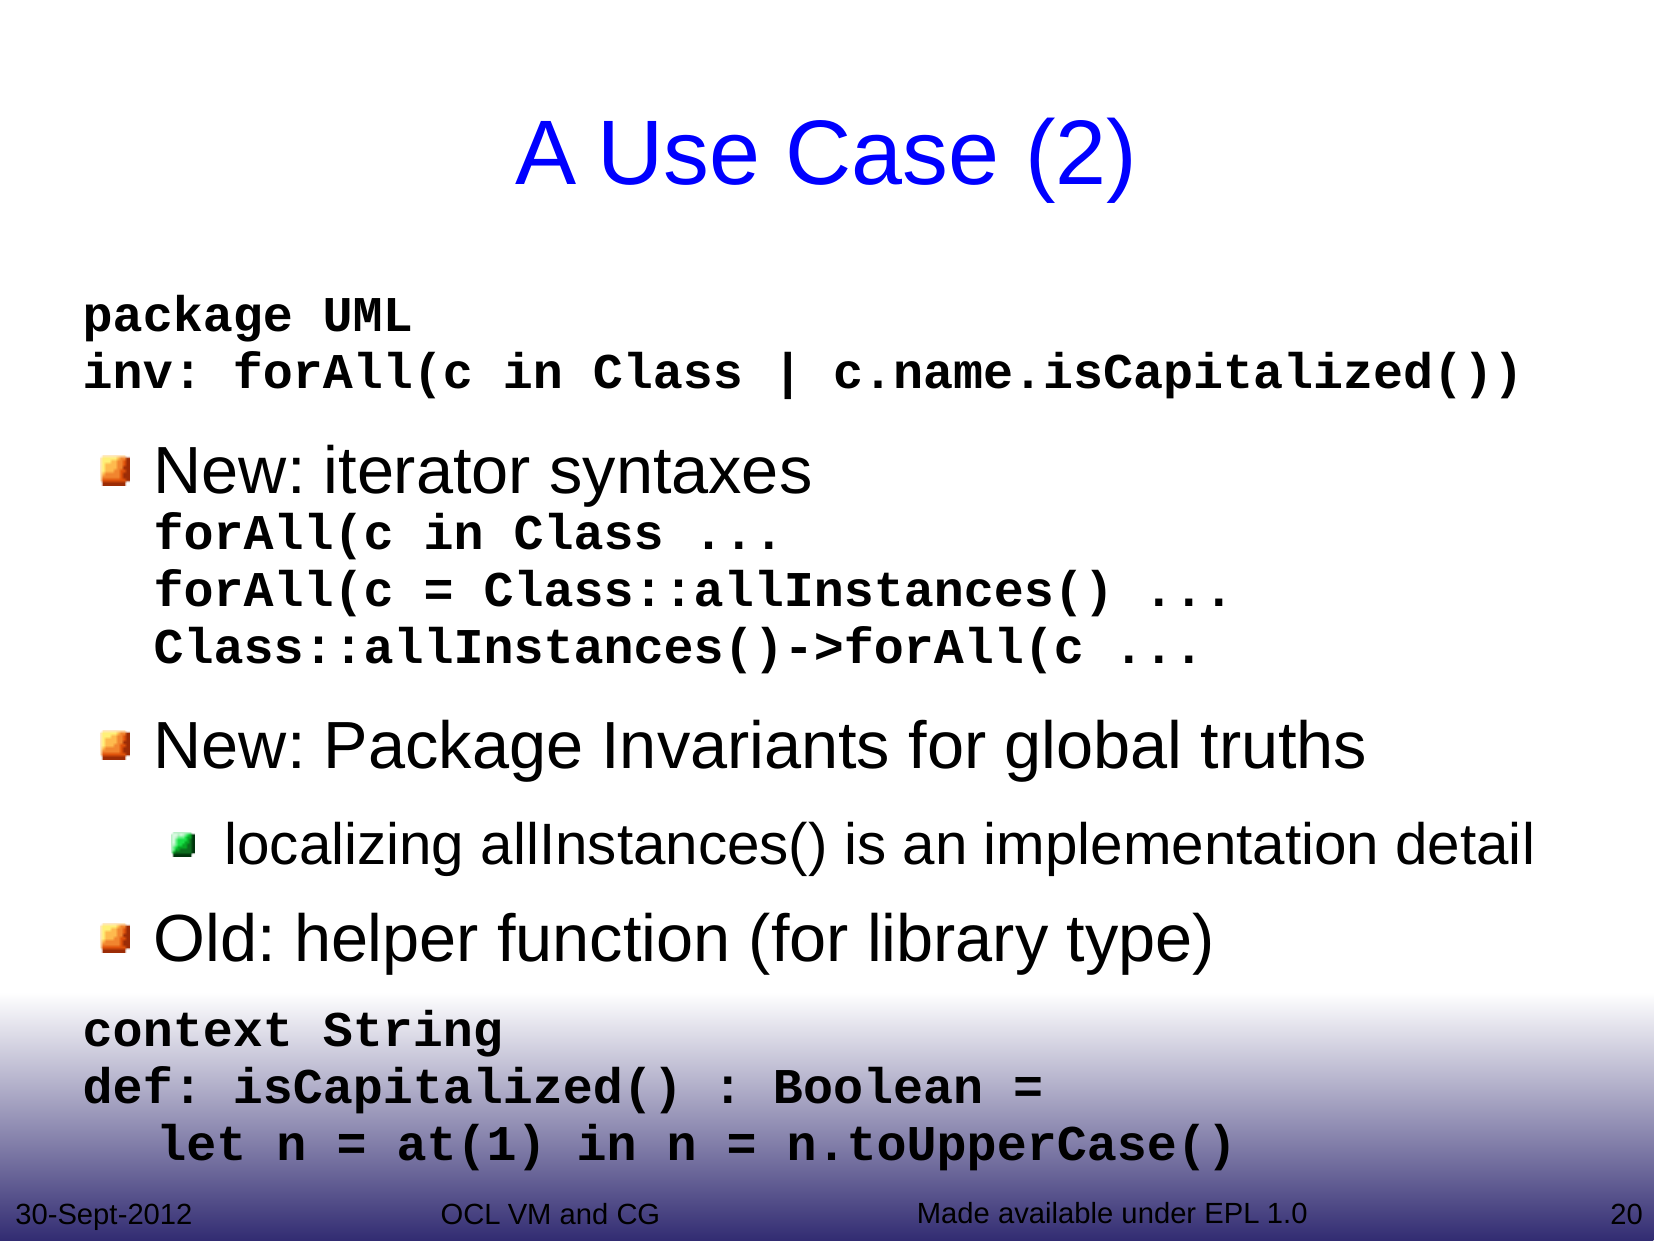

# A Use Case (2)
package UML
inv: forAll(c in Class | c.name.isCapitalized())
New: iterator syntaxes
forAll(c in Class ...
forAll(c = Class::allInstances() ...
Class::allInstances()->forAll(c ...
New: Package Invariants for global truths
localizing allInstances() is an implementation detail
Old: helper function (for library type)
context String
def: isCapitalized() : Boolean =
	let n = at(1) in n = n.toUpperCase()
30-Sept-2012
OCL VM and CG
20